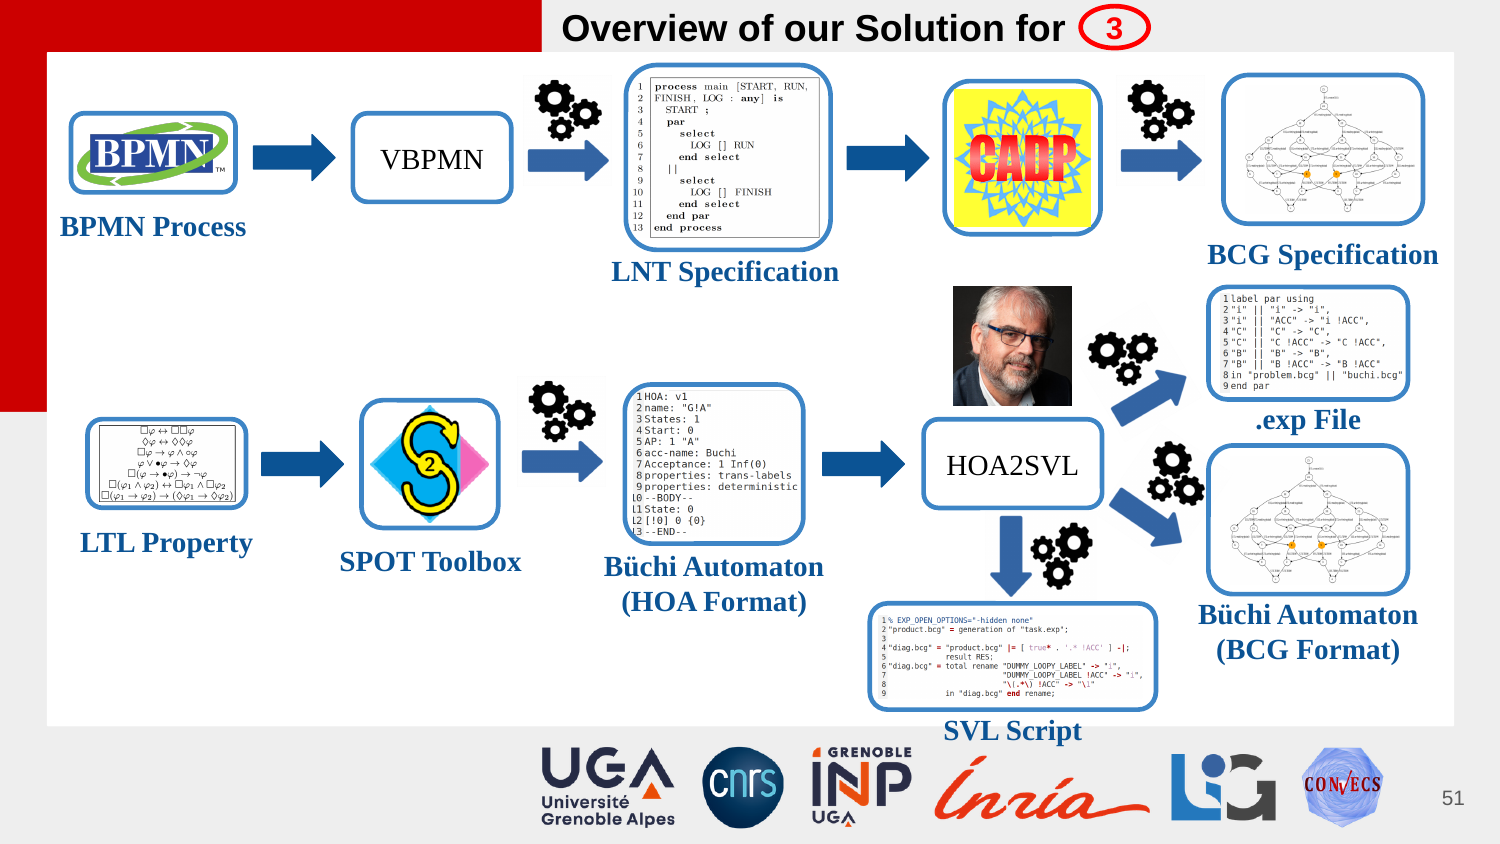

Overview of our Solution for
3
LNT Specification
BCG Specification
VBPMN
BPMN Process
HOA2SVL
.exp File
SPOT Toolbox
LTL Property
Büchi Automaton (HOA Format)
Büchi Automaton
(BCG Format)
SVL Script